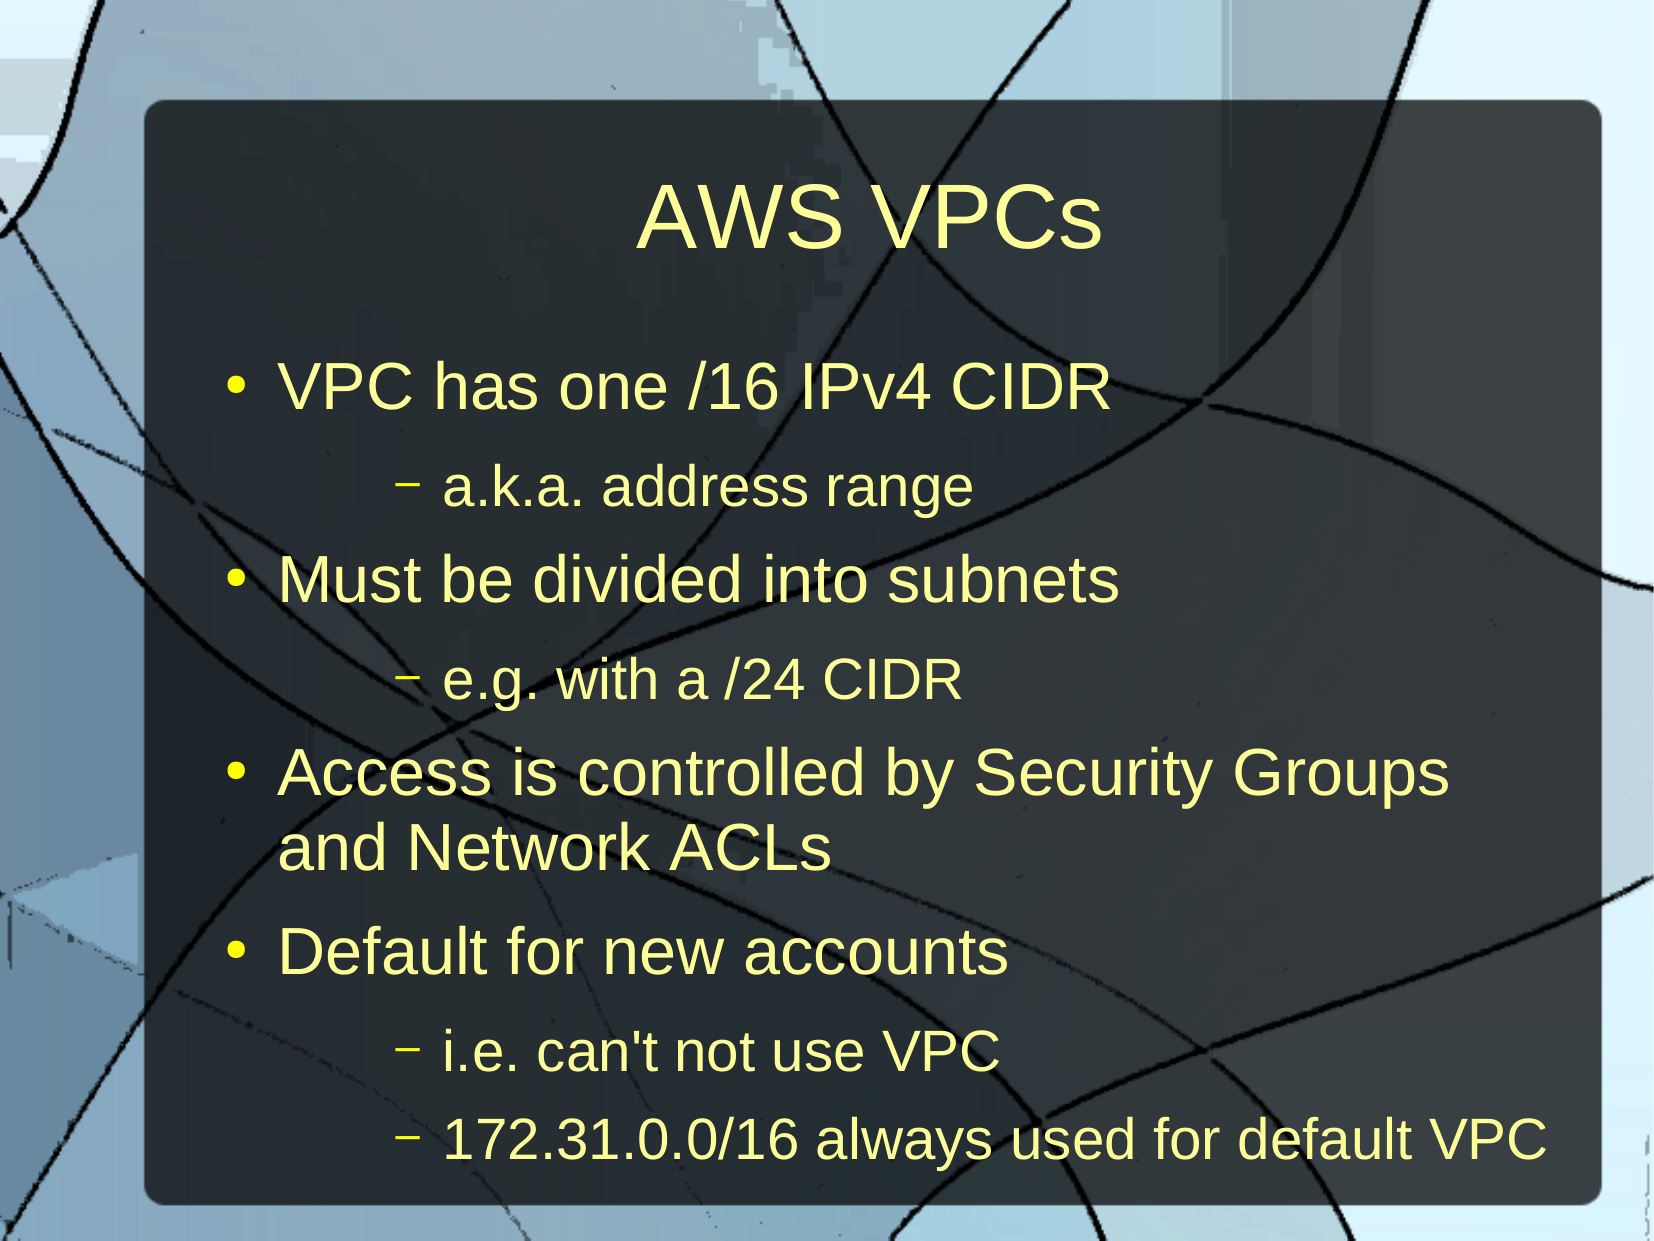

# AWS VPCs
VPC has one /16 IPv4 CIDR
a.k.a. address range
Must be divided into subnets
e.g. with a /24 CIDR
Access is controlled by Security Groups and Network ACLs
Default for new accounts
i.e. can't not use VPC
172.31.0.0/16 always used for default VPC